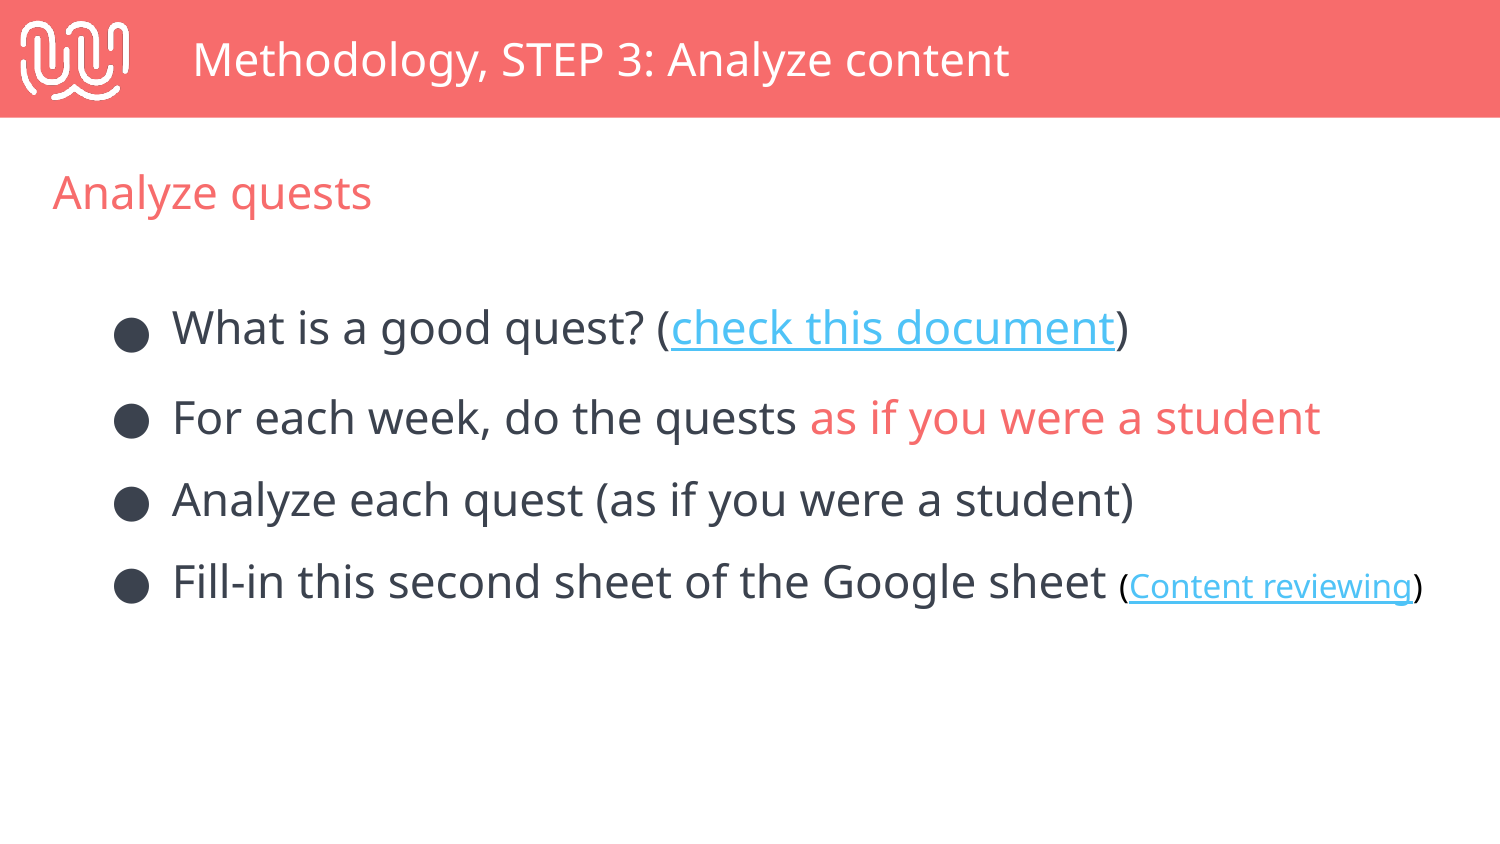

# Methodology, STEP 3: Analyze content
Analyze quests
What is a good quest? (check this document)
For each week, do the quests as if you were a student
Analyze each quest (as if you were a student)
Fill-in this second sheet of the Google sheet (Content reviewing)